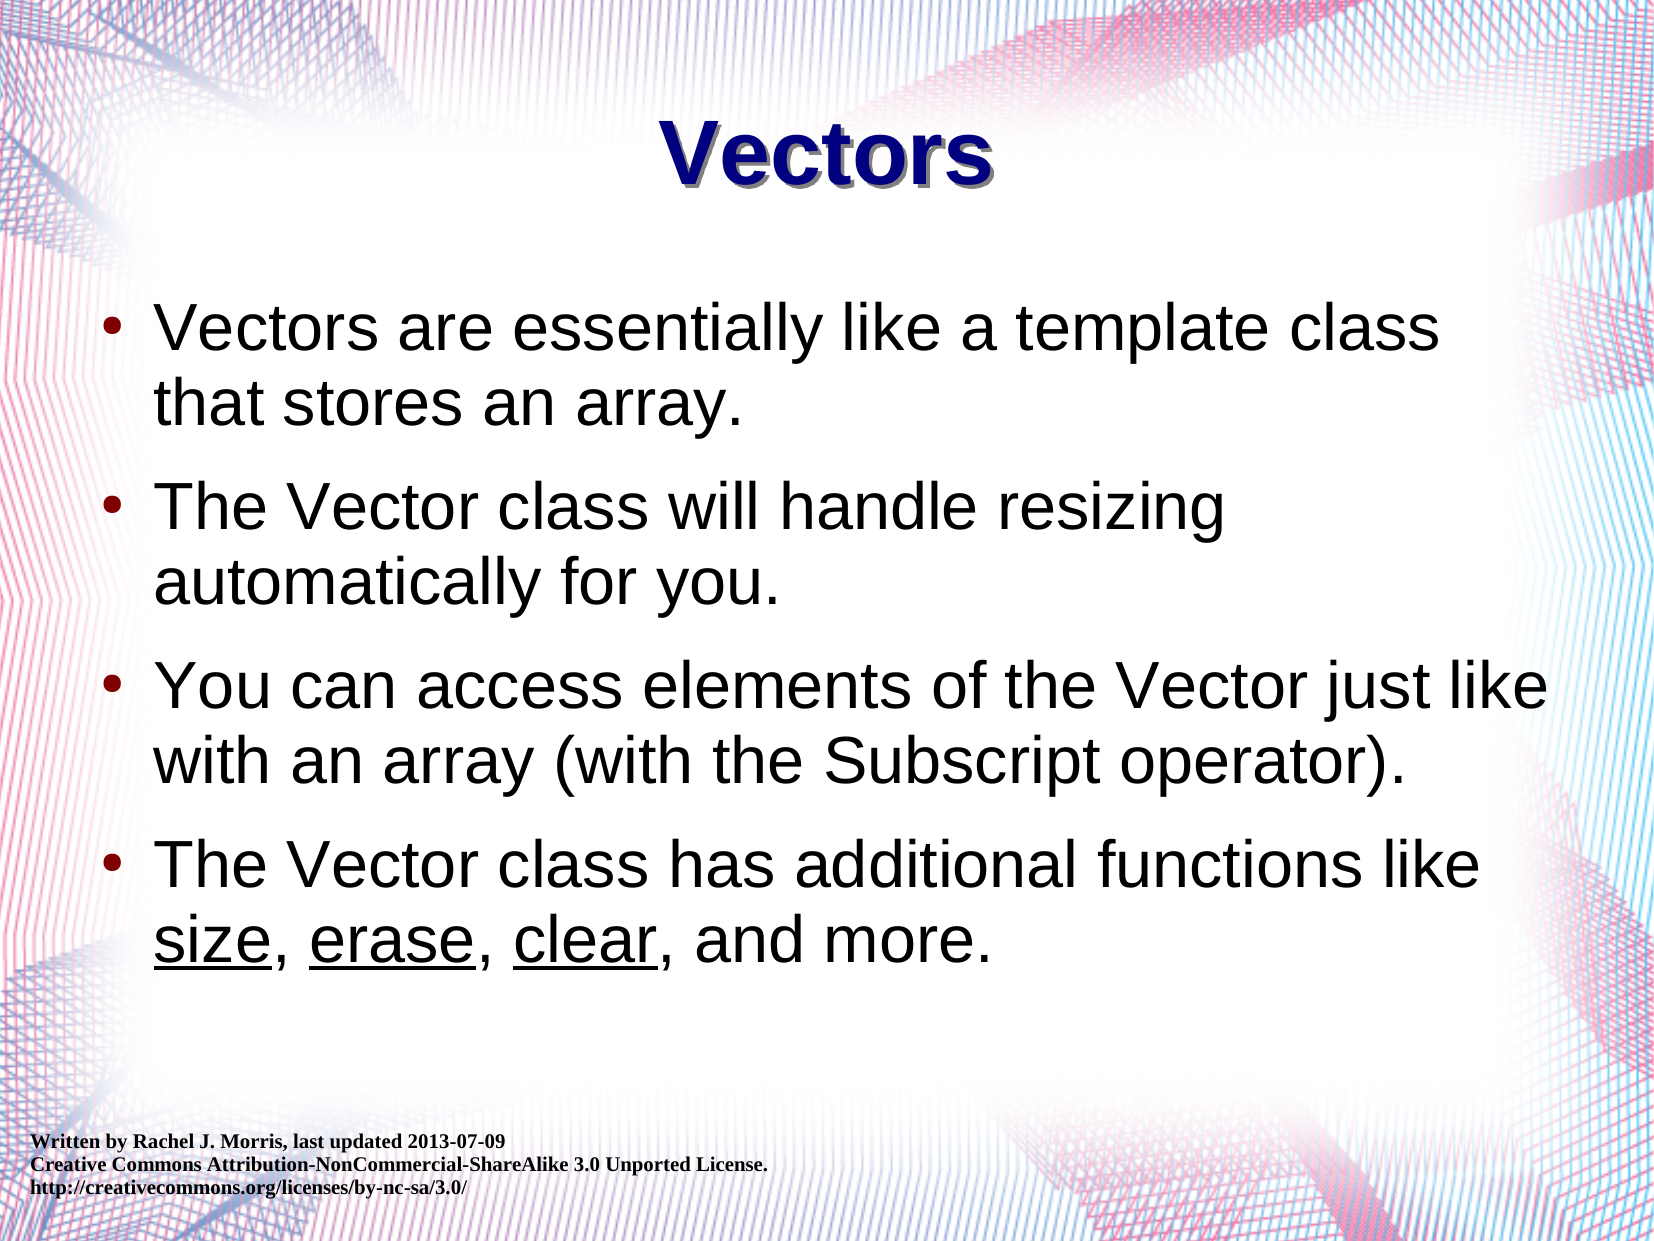

# Vectors
Vectors are essentially like a template class that stores an array.
The Vector class will handle resizing automatically for you.
You can access elements of the Vector just like with an array (with the Subscript operator).
The Vector class has additional functions like size, erase, clear, and more.